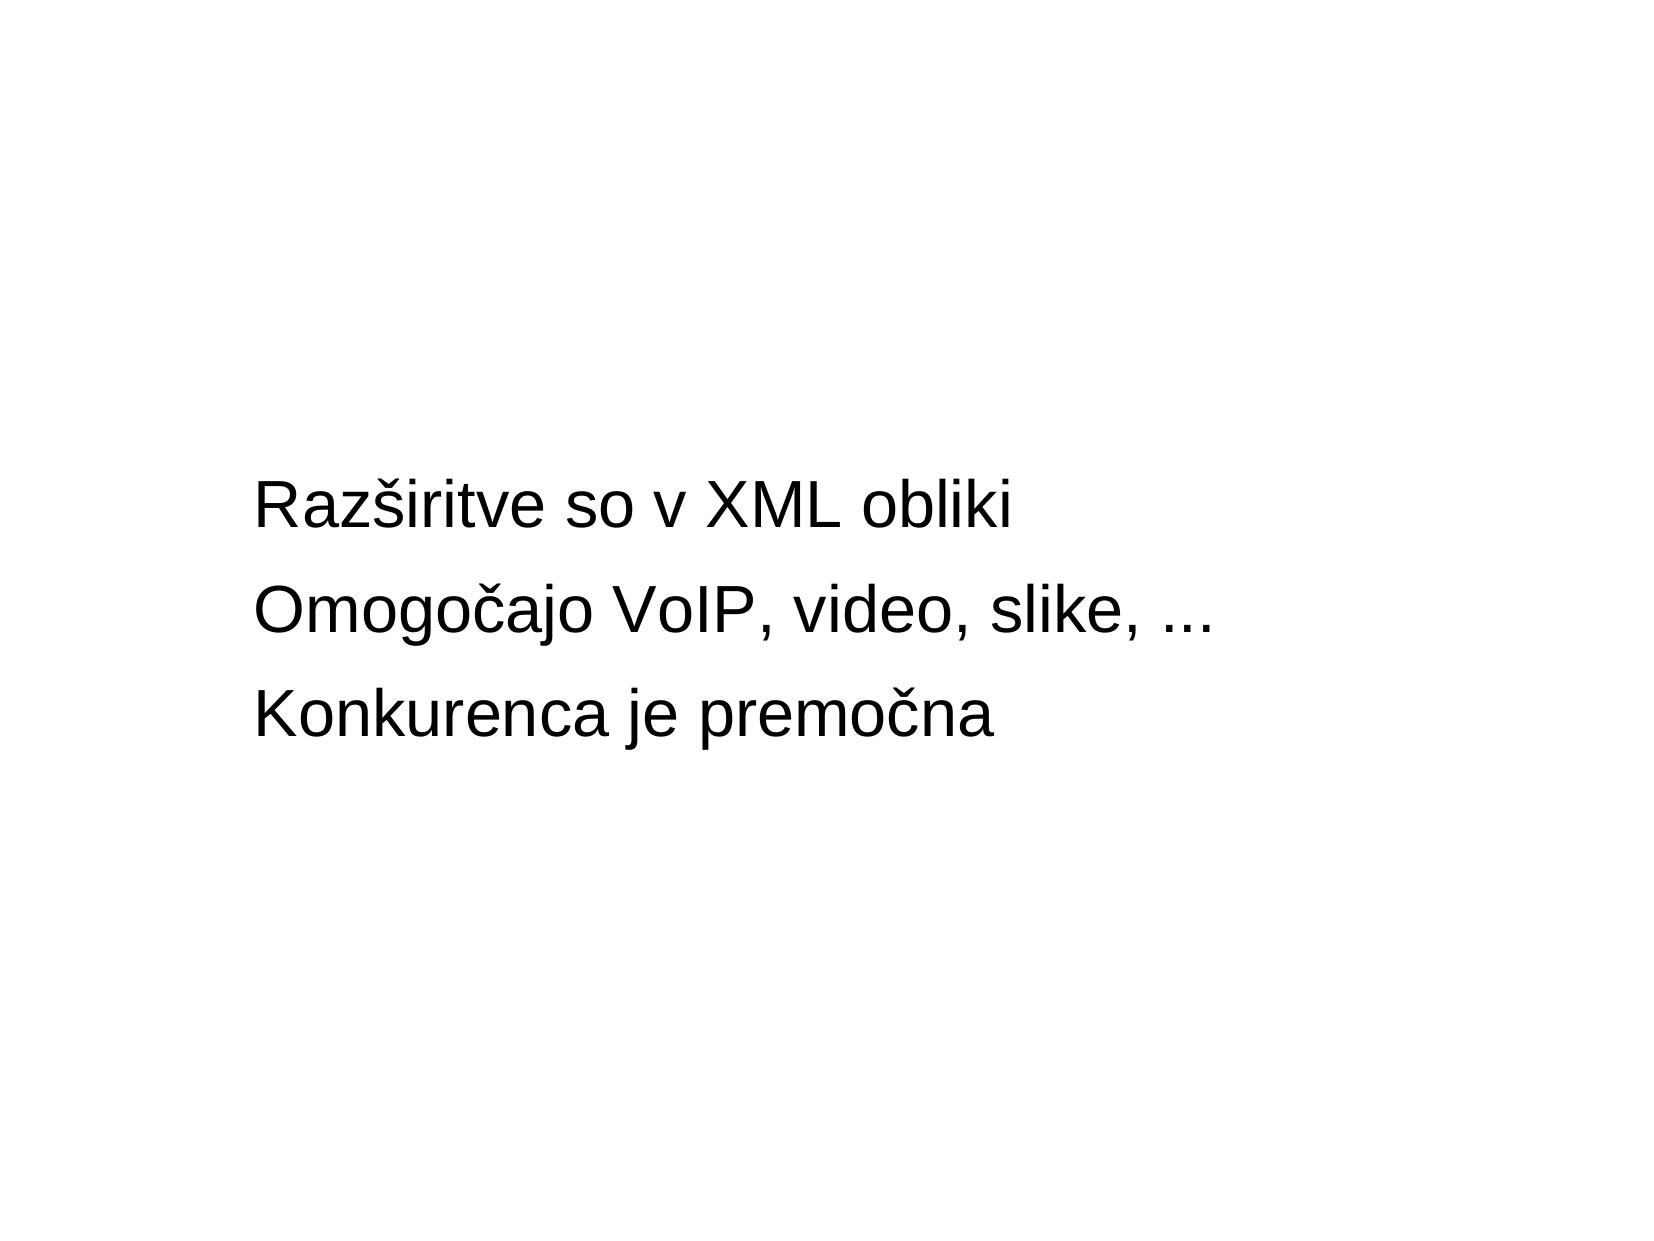

# Razširitve so v XML obliki
Omogočajo VoIP, video, slike, ...
Konkurenca je premočna